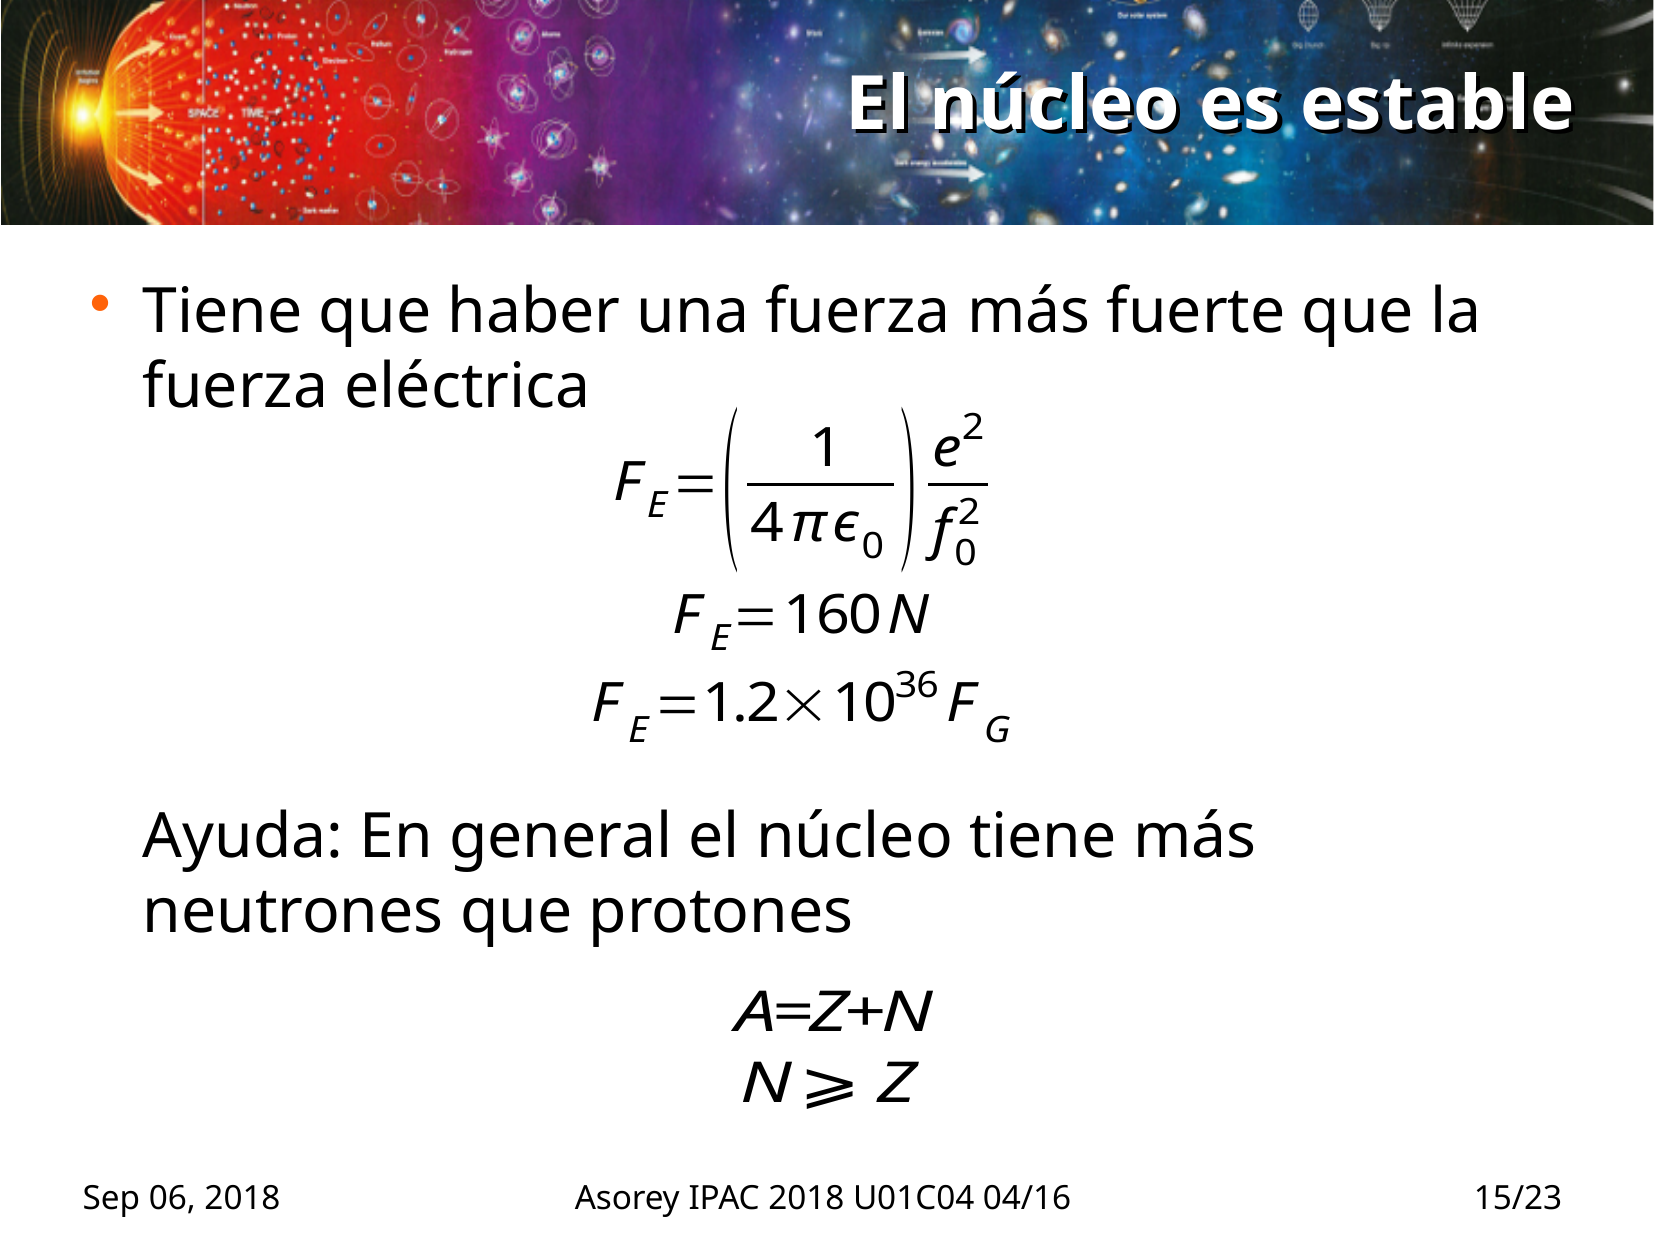

# El núcleo es estable
Tiene que haber una fuerza más fuerte que la fuerza eléctrica
Ayuda: En general el núcleo tiene más neutrones que protones
Sep 06, 2018
Asorey IPAC 2018 U01C04 04/16
15